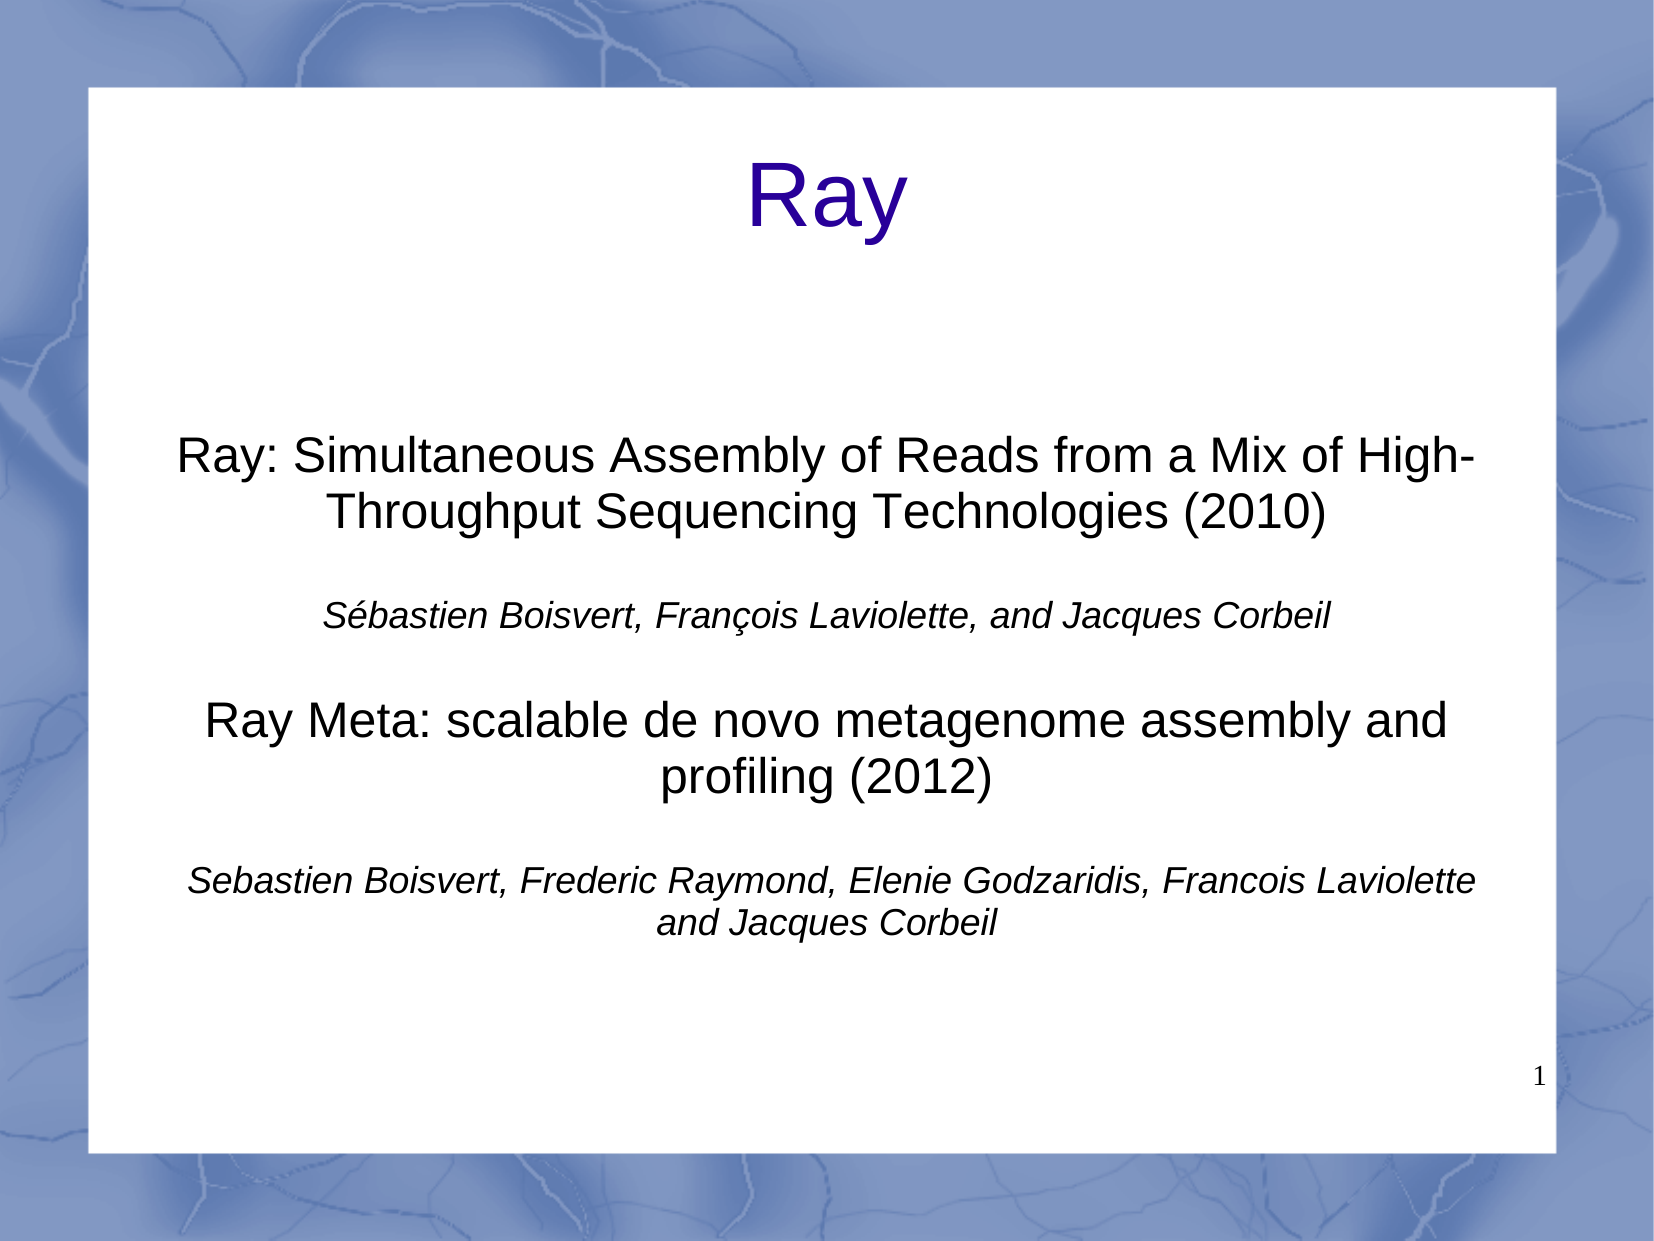

# Ray
Ray: Simultaneous Assembly of Reads from a Mix of High-Throughput Sequencing Technologies (2010)
Sébastien Boisvert, François Laviolette, and Jacques Corbeil
Ray Meta: scalable de novo metagenome assembly and profiling (2012)
 Sebastien Boisvert, Frederic Raymond, Elenie Godzaridis, Francois Laviolette and Jacques Corbeil
1